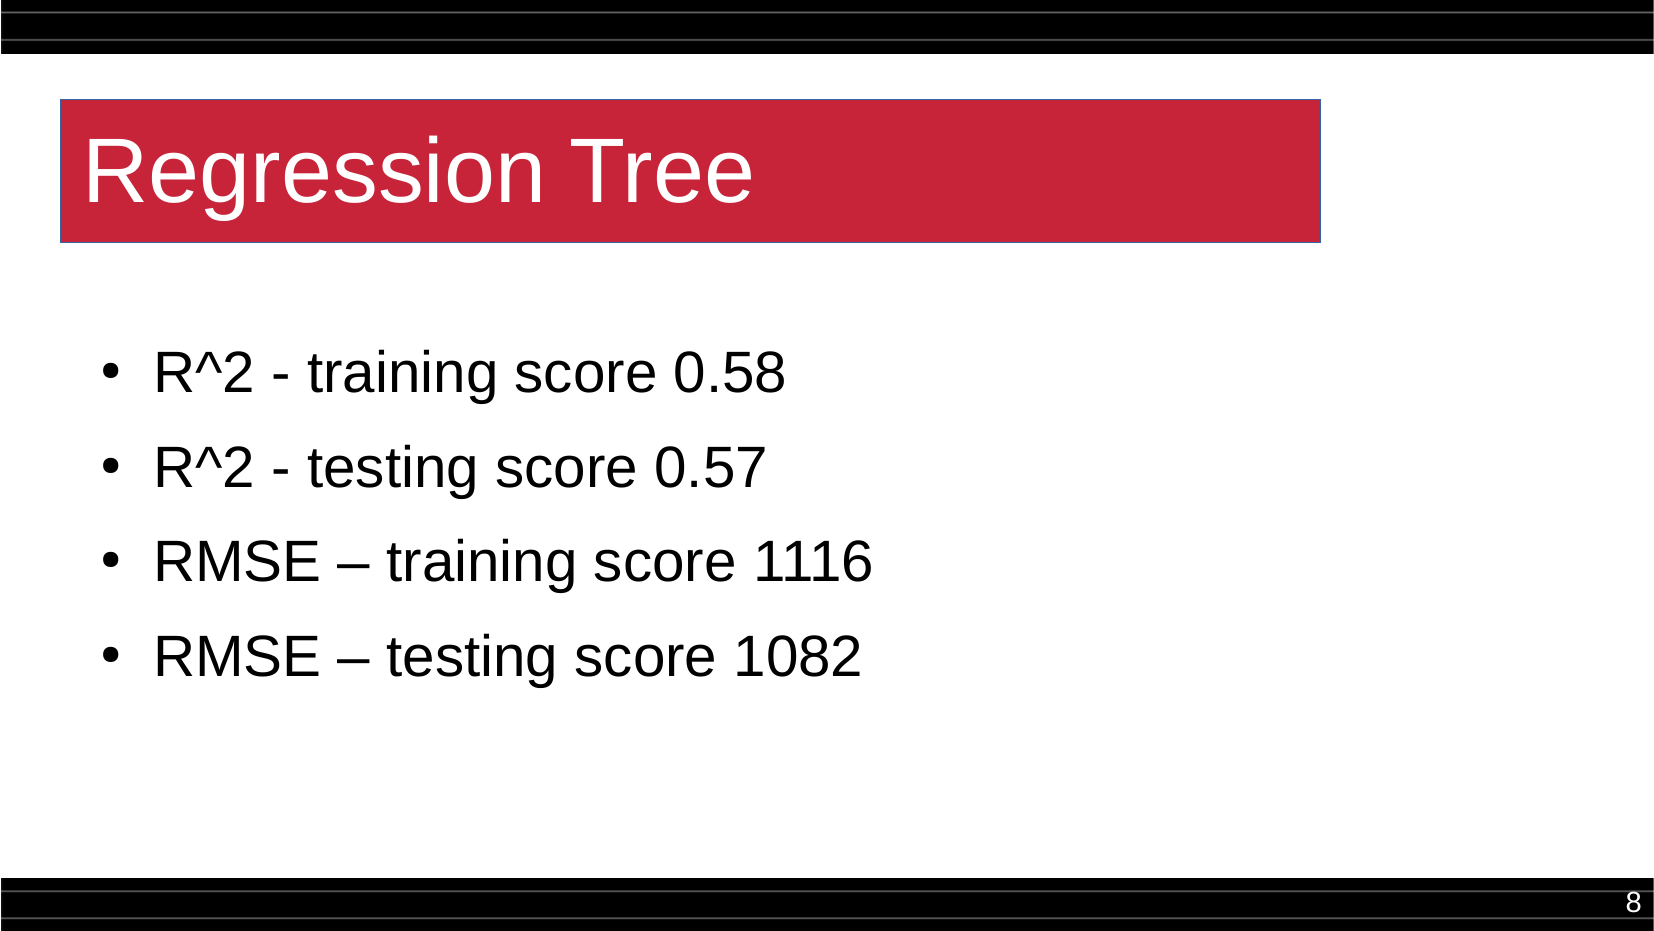

# Regression Tree
R^2 - training score 0.58
R^2 - testing score 0.57
RMSE – training score 1116
RMSE – testing score 1082